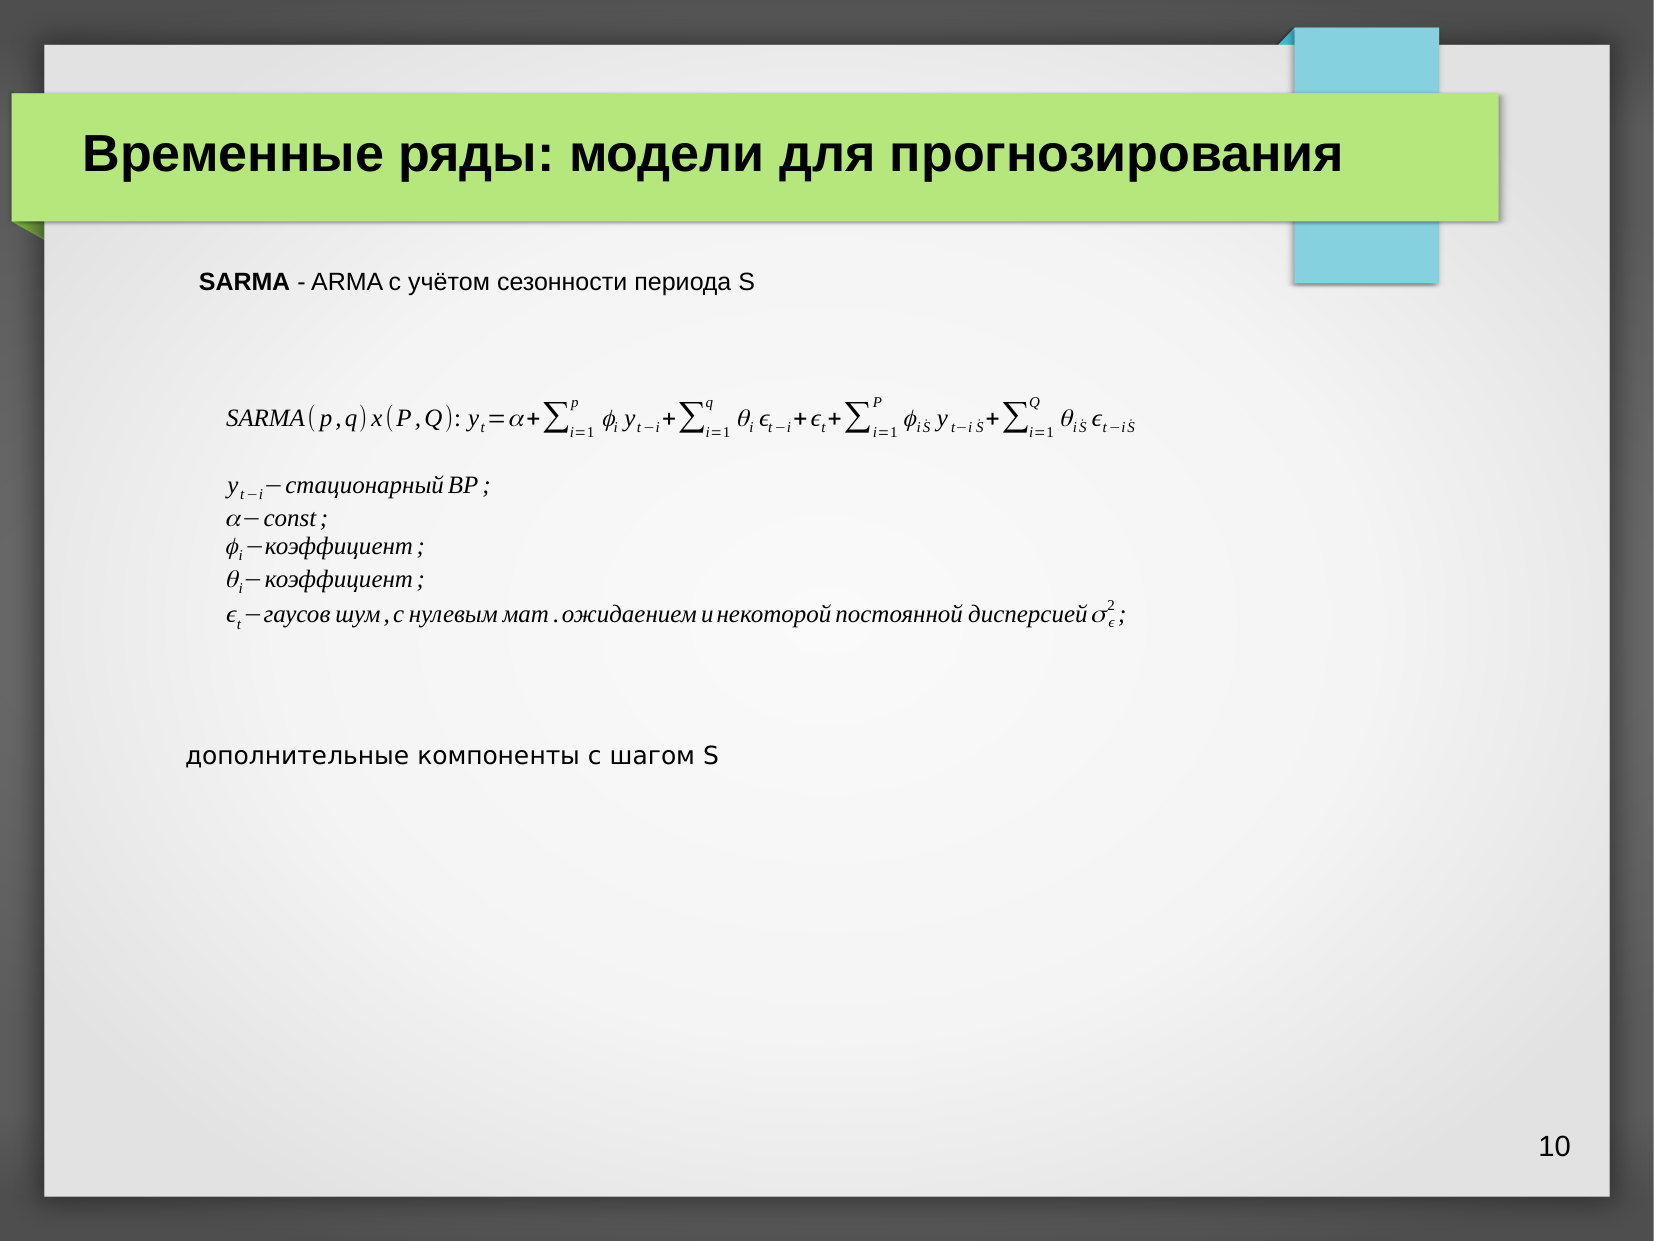

# Временные ряды: модели для прогнозирования
SARMA - ARMA c учётом сезонности периода S
дополнительные компоненты с шагом S
10